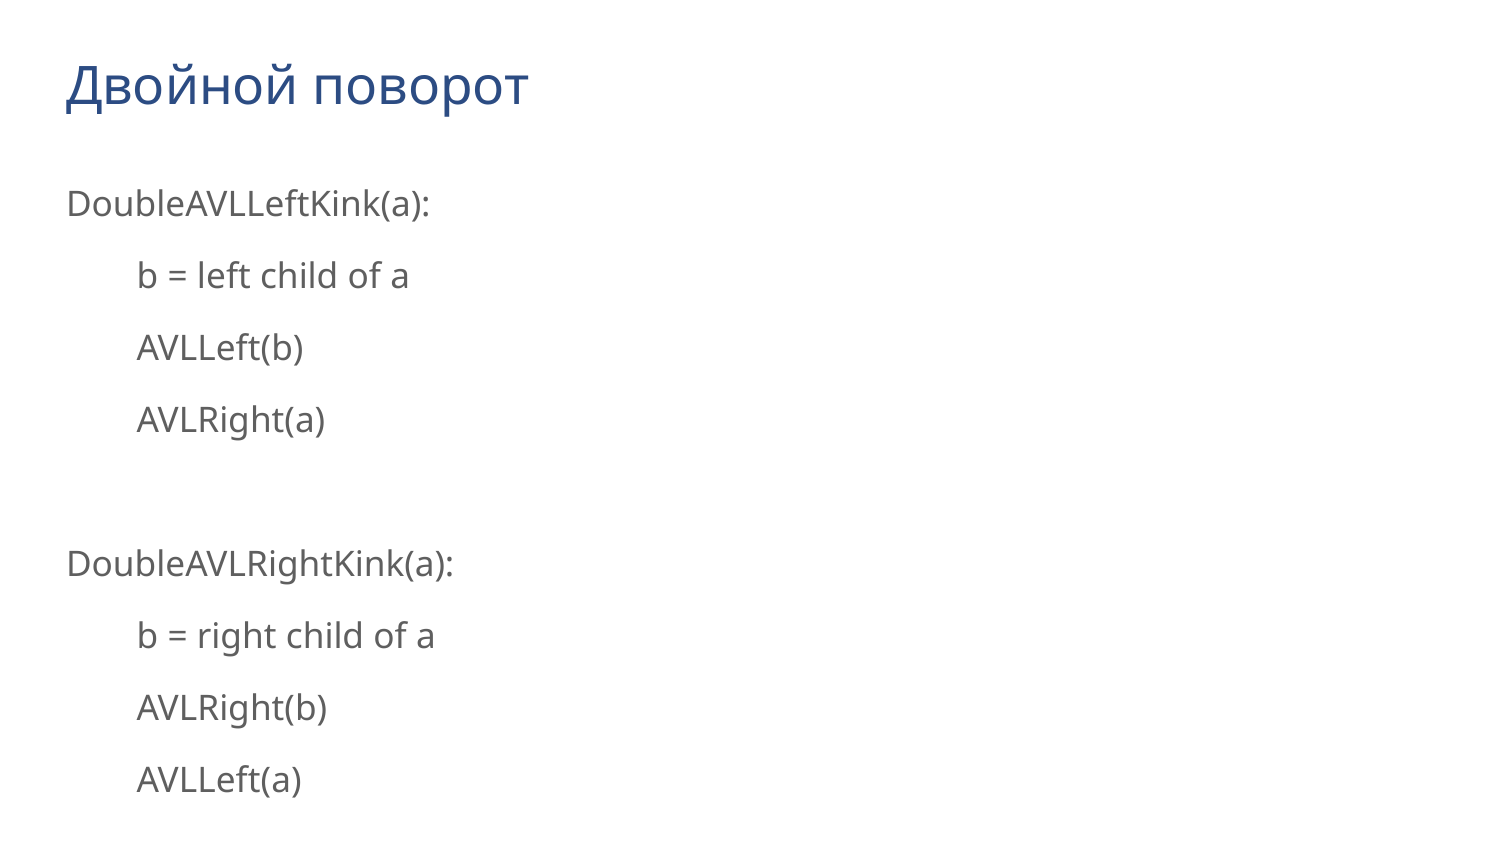

# Двойной поворот
DoubleAVLLeftKink(a):
	b = left child of a
	AVLLeft(b)
	AVLRight(a)
DoubleAVLRightKink(a):
	b = right child of a
	AVLRight(b)
	AVLLeft(a﻿)